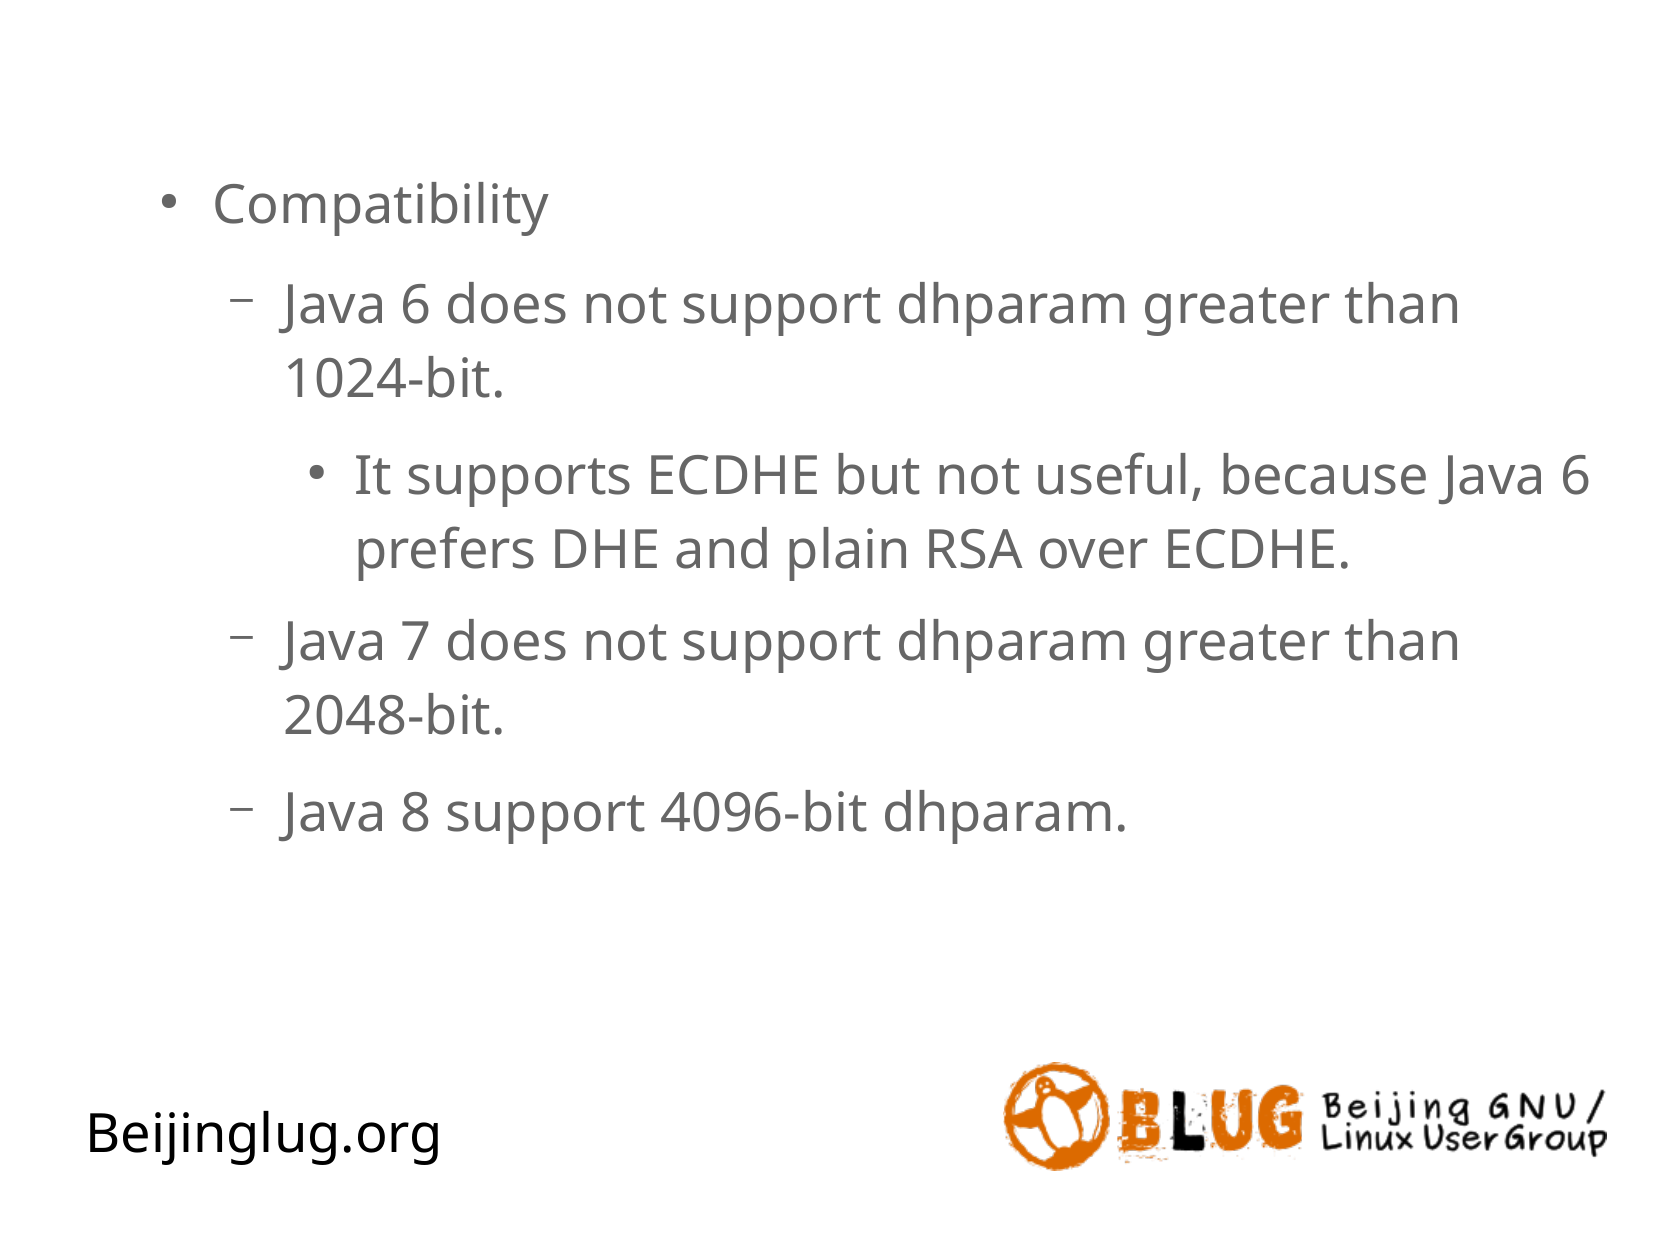

# Compatibility
Java 6 does not support dhparam greater than 1024-bit.
It supports ECDHE but not useful, because Java 6 prefers DHE and plain RSA over ECDHE.
Java 7 does not support dhparam greater than 2048-bit.
Java 8 support 4096-bit dhparam.